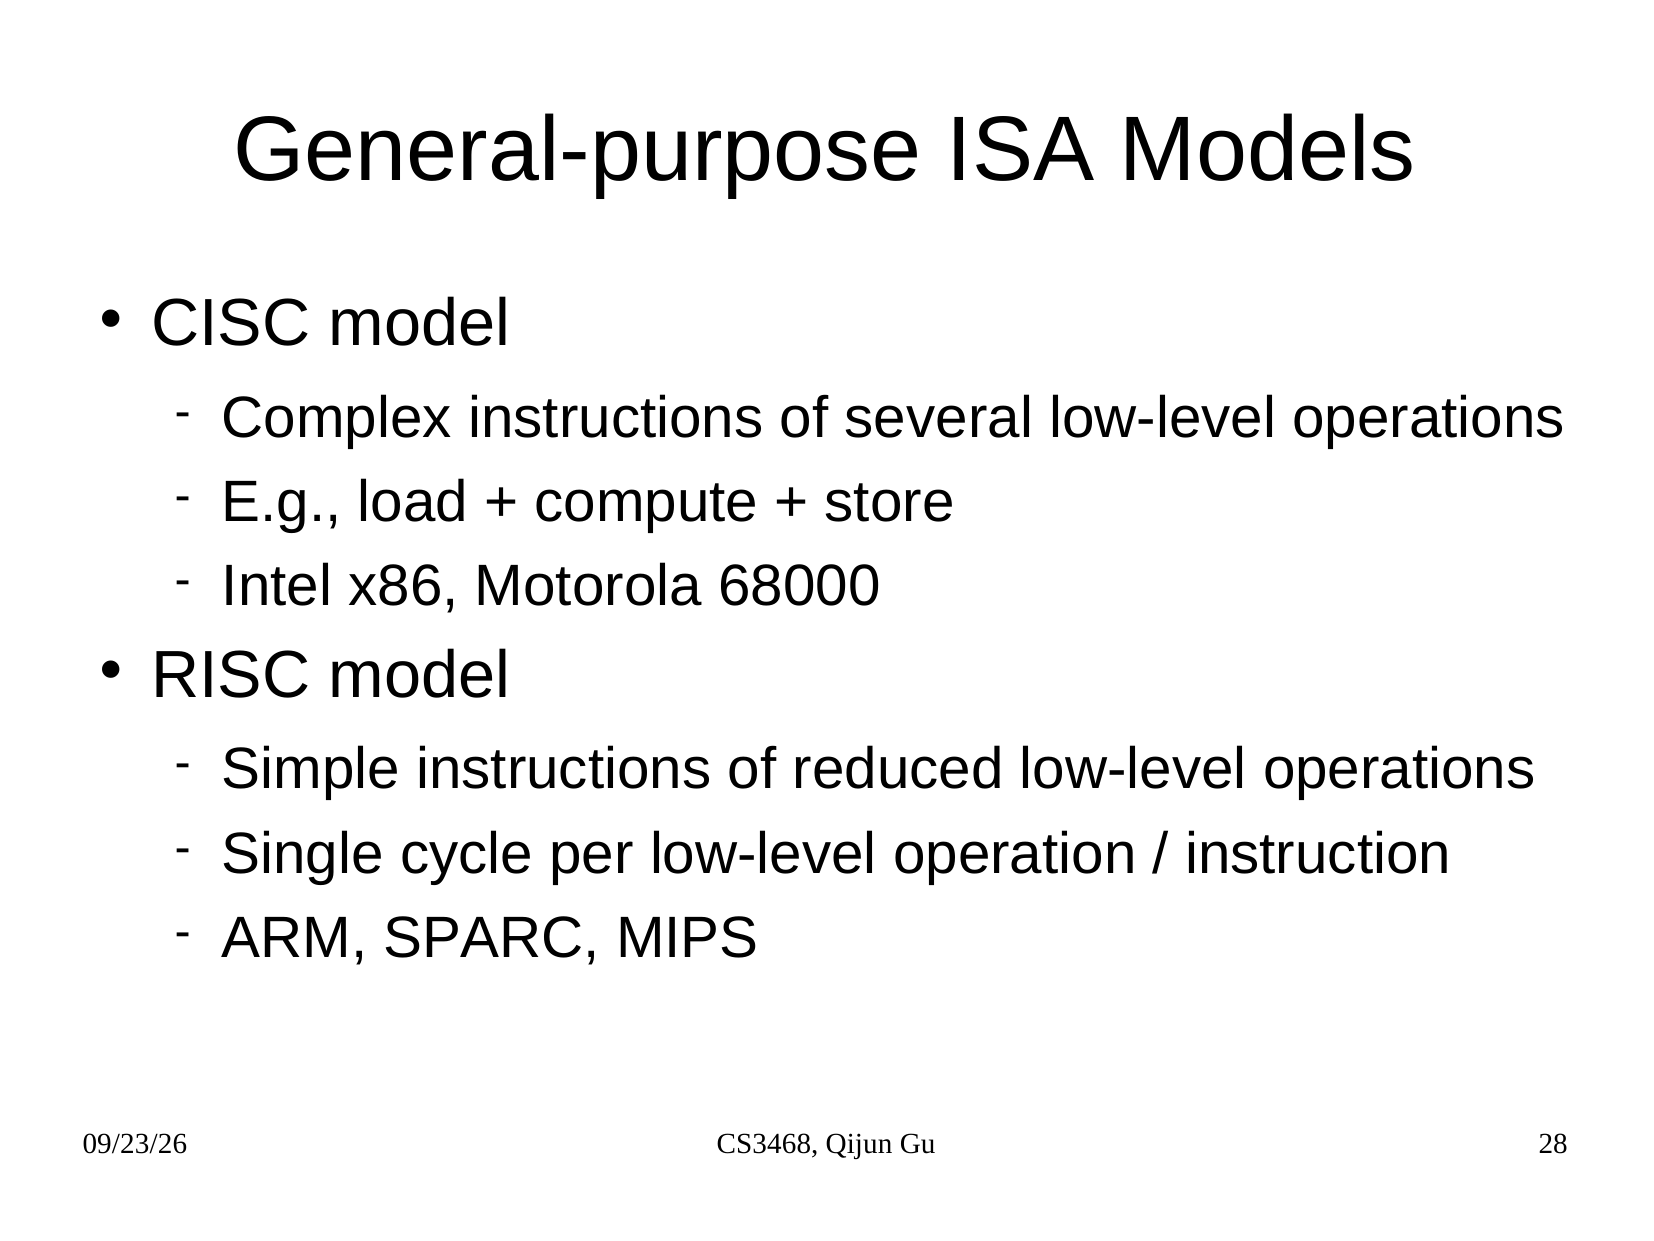

# General-purpose ISA Models
CISC model
Complex instructions of several low-level operations
E.g., load + compute + store
Intel x86, Motorola 68000
RISC model
Simple instructions of reduced low-level operations
Single cycle per low-level operation / instruction
ARM, SPARC, MIPS
CS3468, Qijun Gu
28